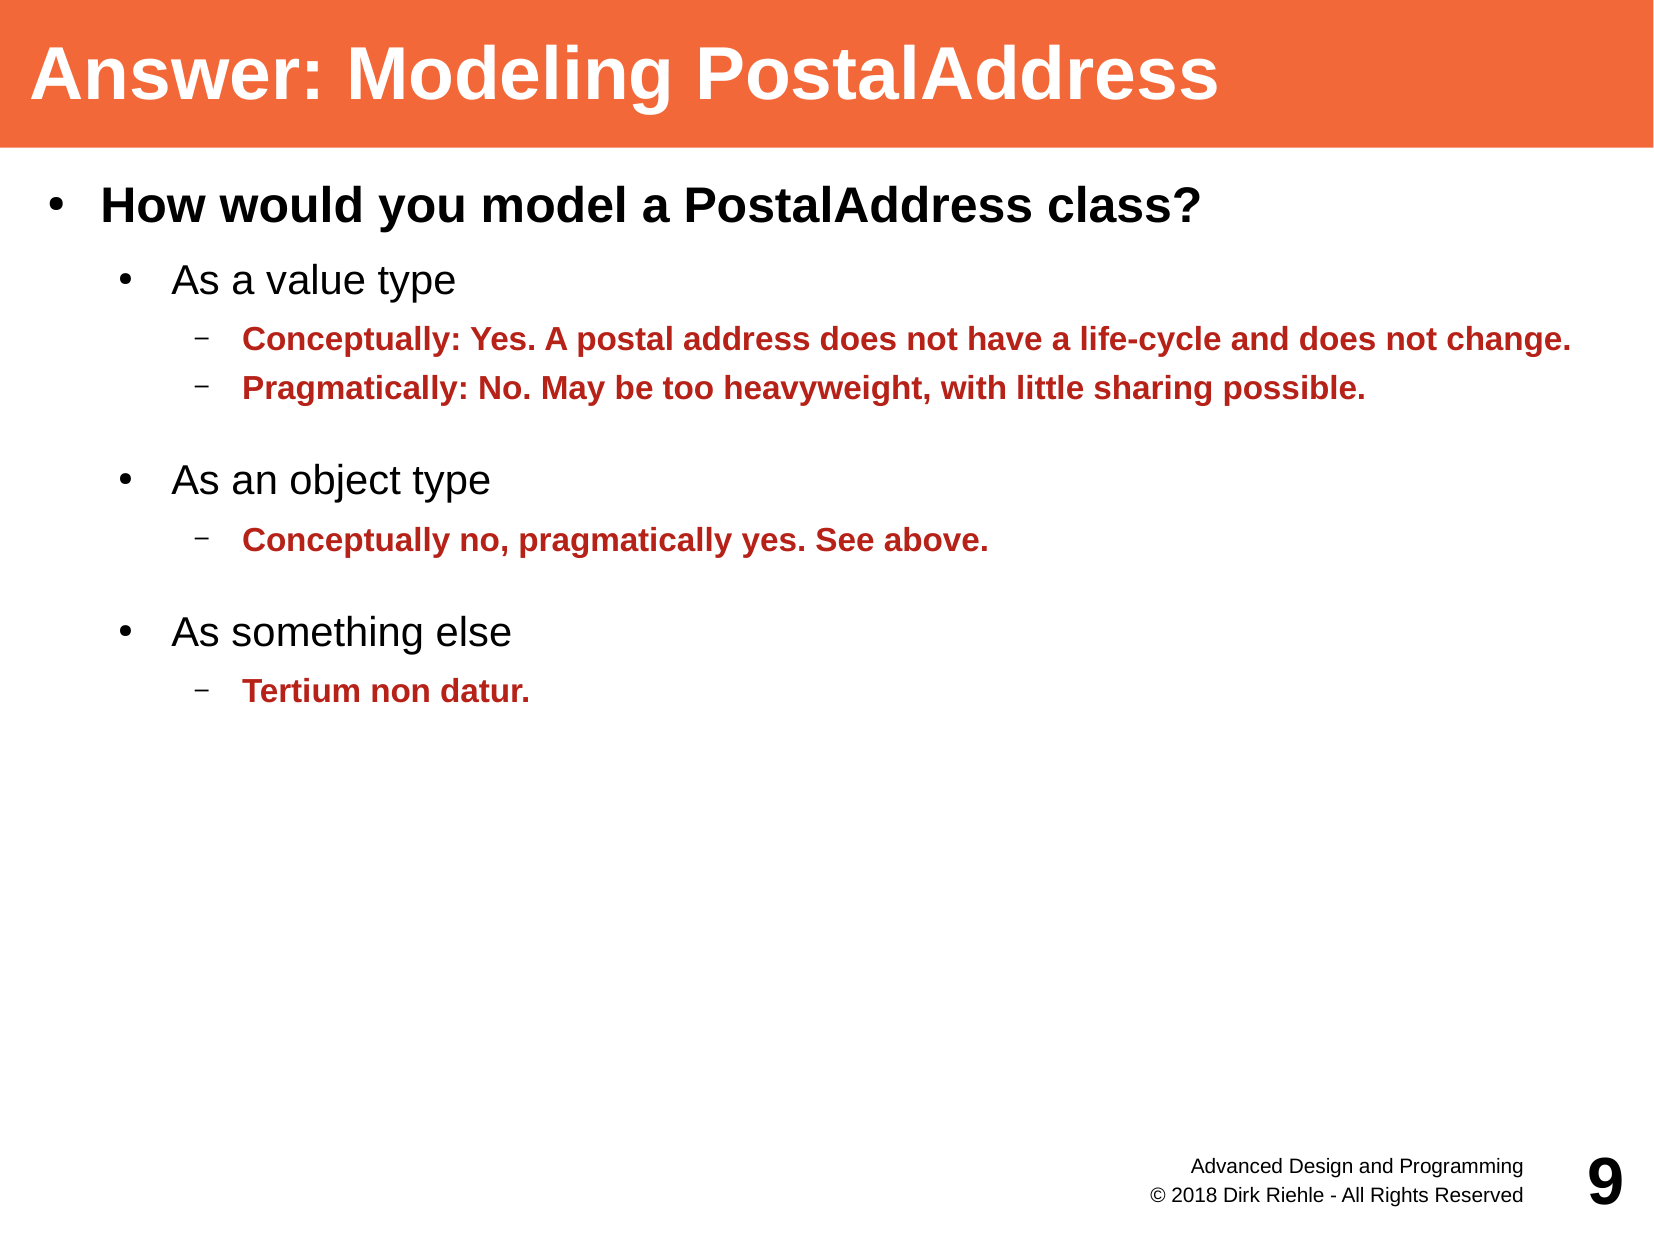

# Answer: Modeling PostalAddress
How would you model a PostalAddress class?
As a value type
Conceptually: Yes. A postal address does not have a life-cycle and does not change.
Pragmatically: No. May be too heavyweight, with little sharing possible.
As an object type
Conceptually no, pragmatically yes. See above.
As something else
Tertium non datur.
Advanced Design and Programming
9
© 2018 Dirk Riehle - All Rights Reserved